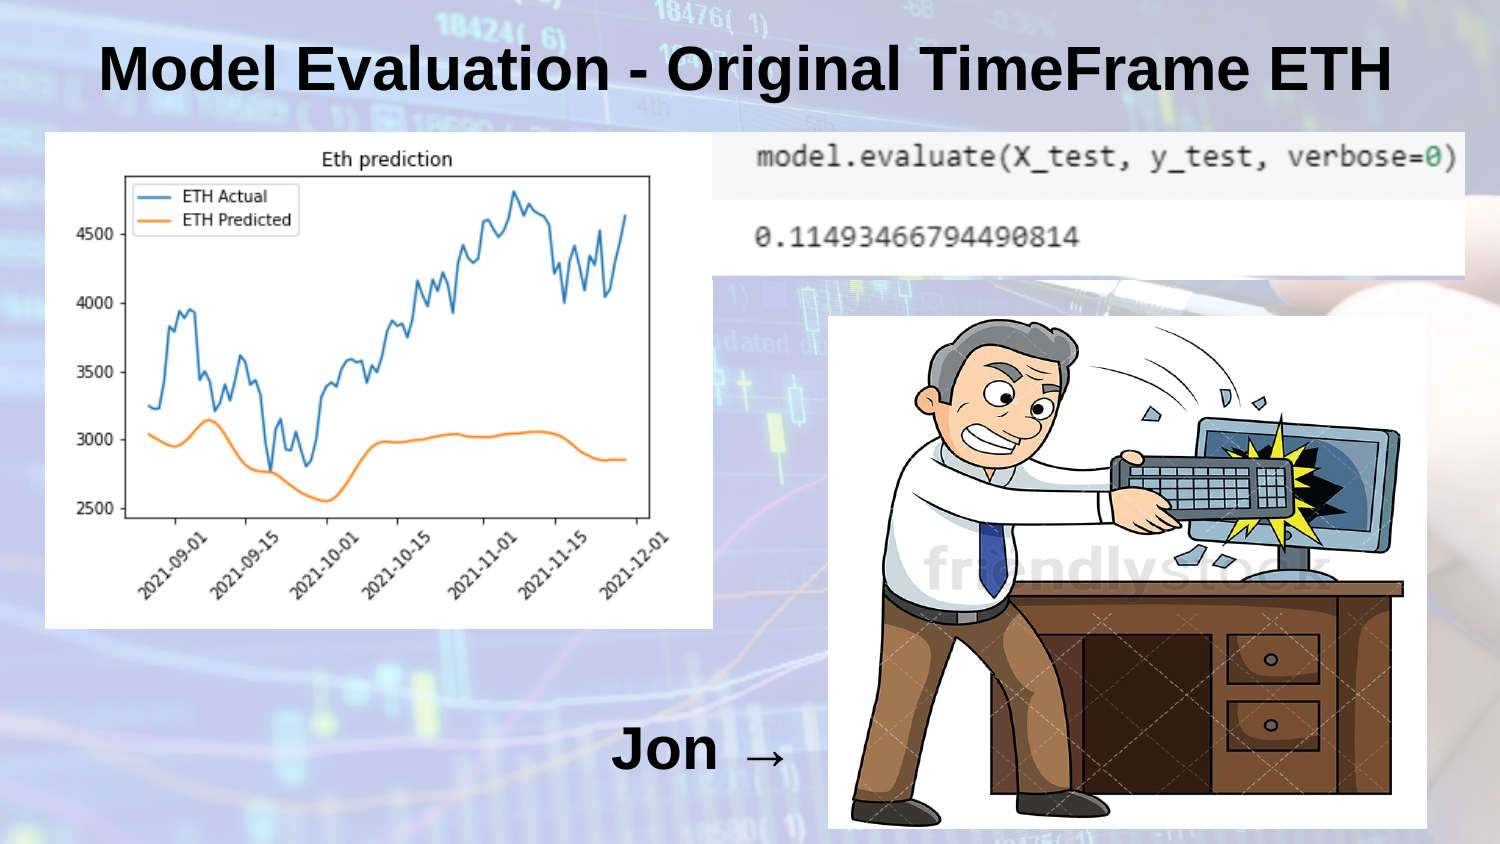

# Model Evaluation - Original TimeFrame ETH
Jon →